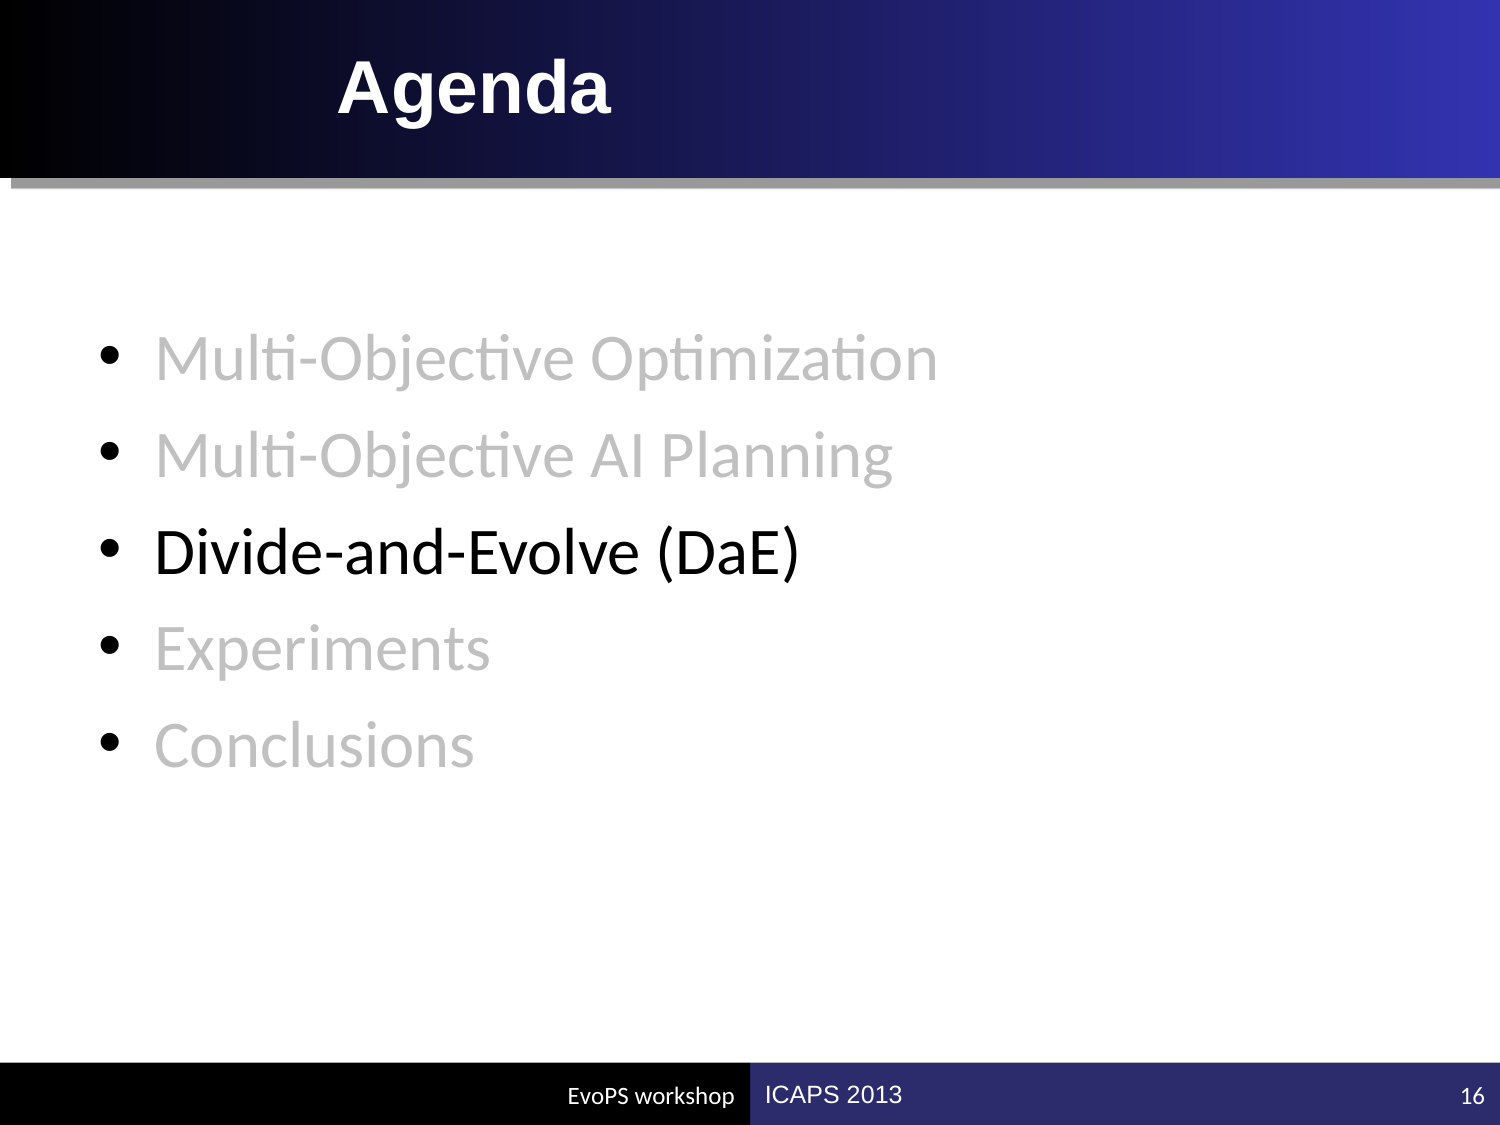

Agenda
# Multi-Objective Optimization
Multi-Objective AI Planning
Divide-and-Evolve (DaE)
Experiments
Conclusions
16